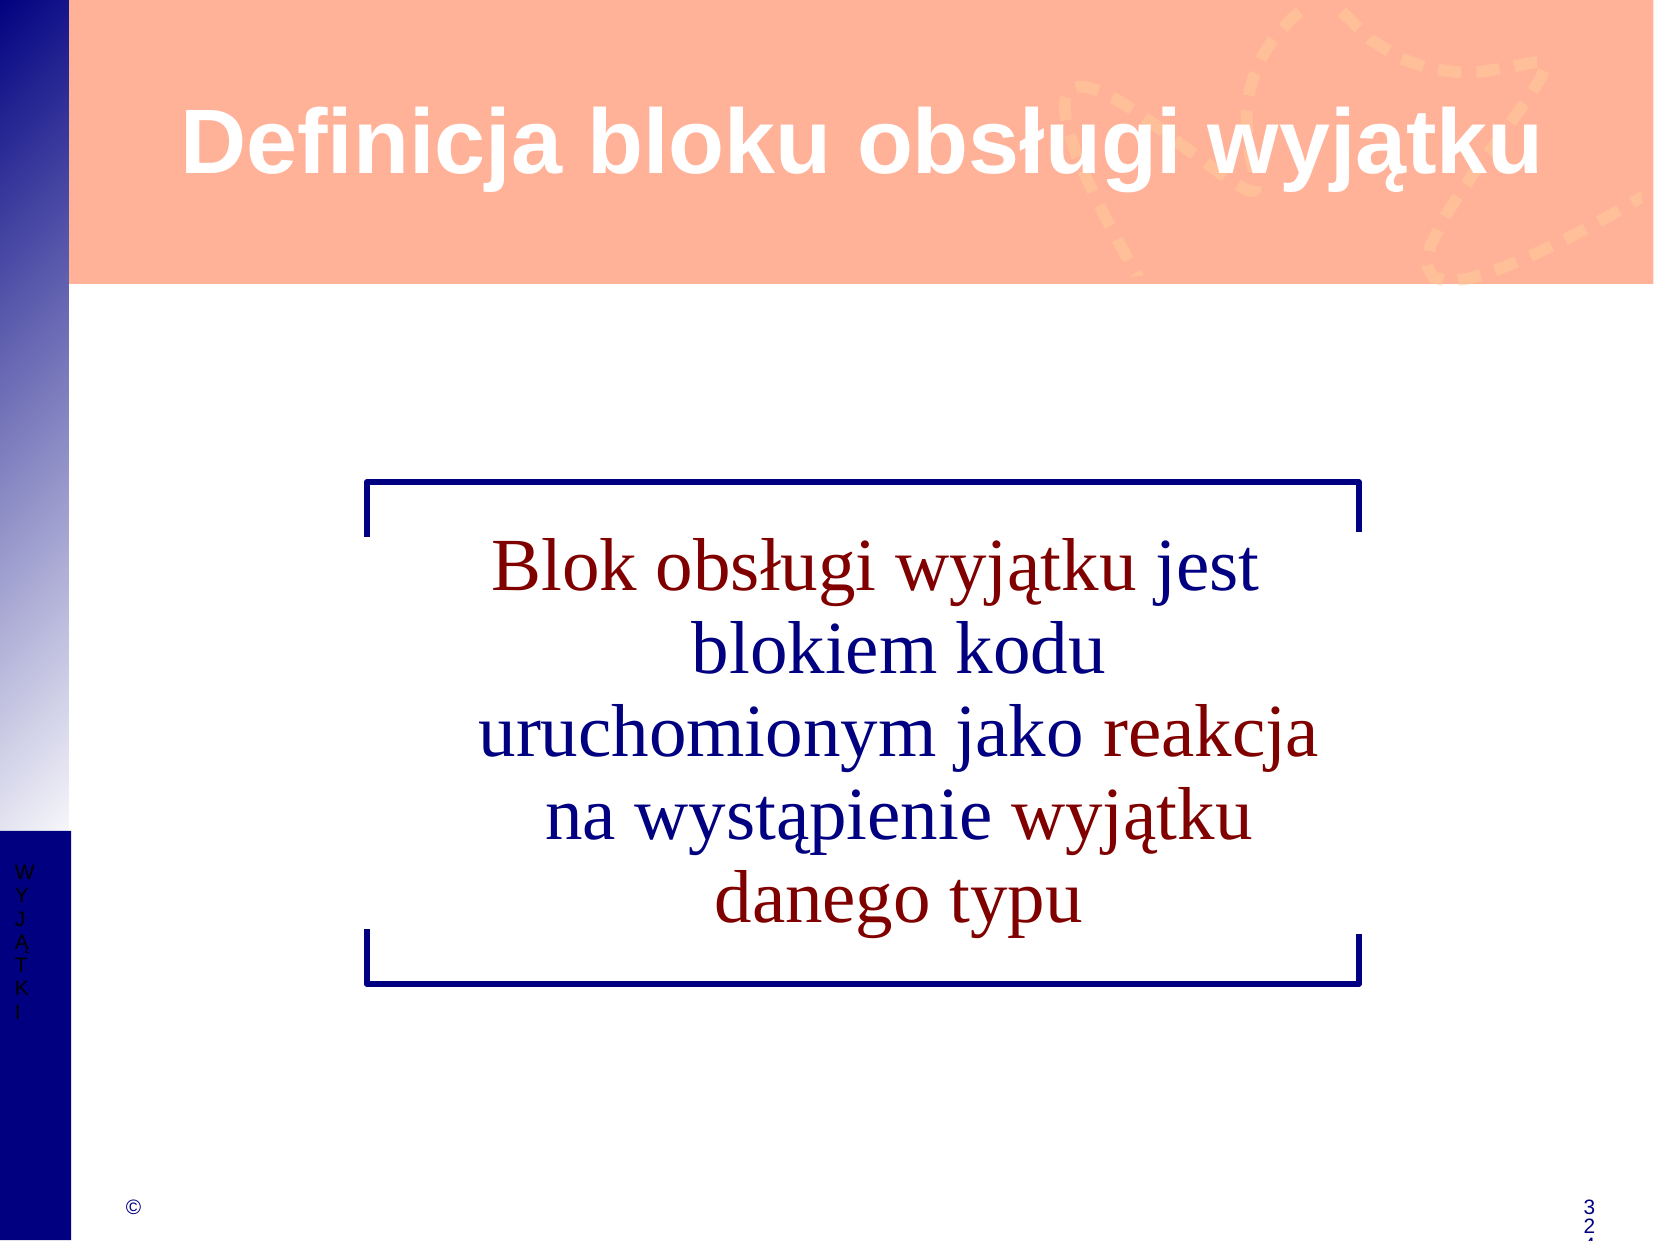

# Definicja bloku obsługi wyjątku
Blok obsługi wyjątku jest blokiem kodu uruchomionym jako reakcja na wystąpienie wyjątku danego typu
W
Y
J
Ą
T
K
I